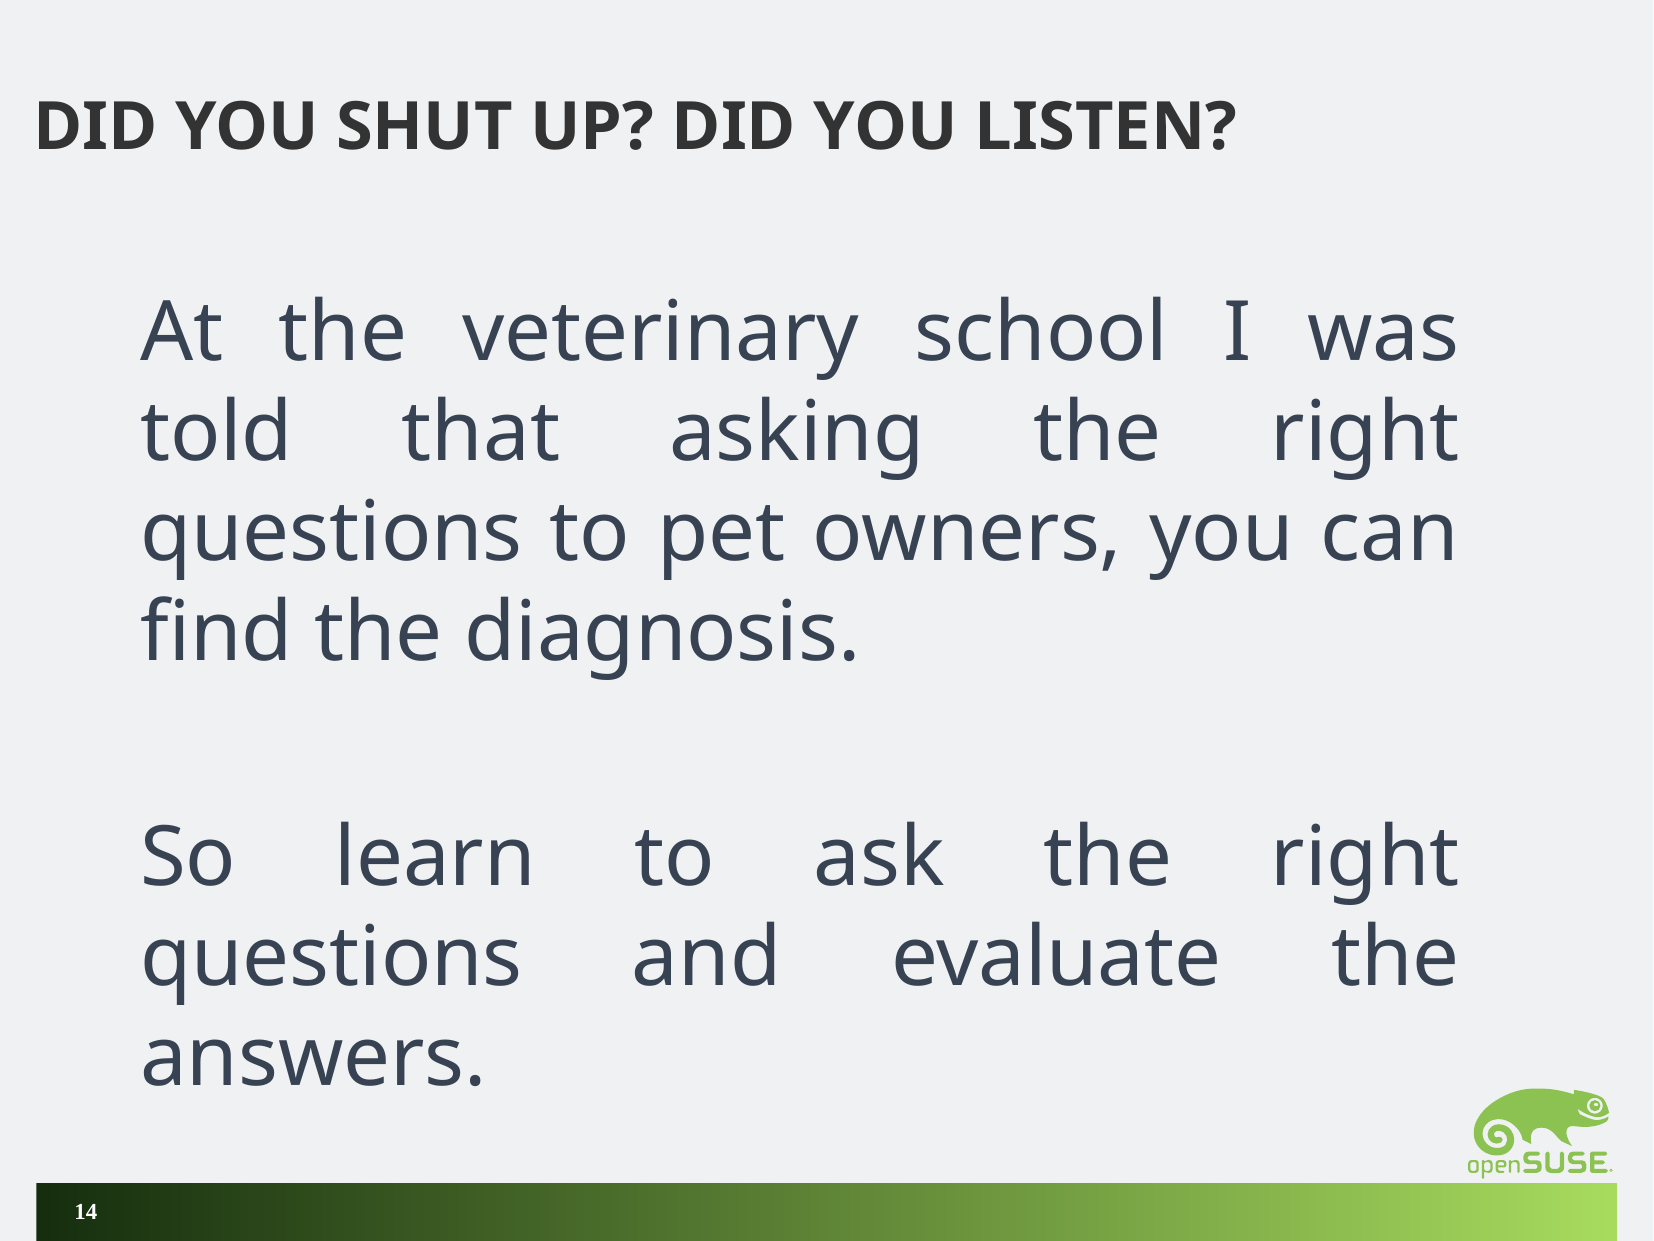

# DID YOU SHUT UP? DID YOU LISTEN?
At the veterinary school I was told that asking the right questions to pet owners, you can find the diagnosis.
So learn to ask the right questions and evaluate the answers.
Then use the edification technique.
14